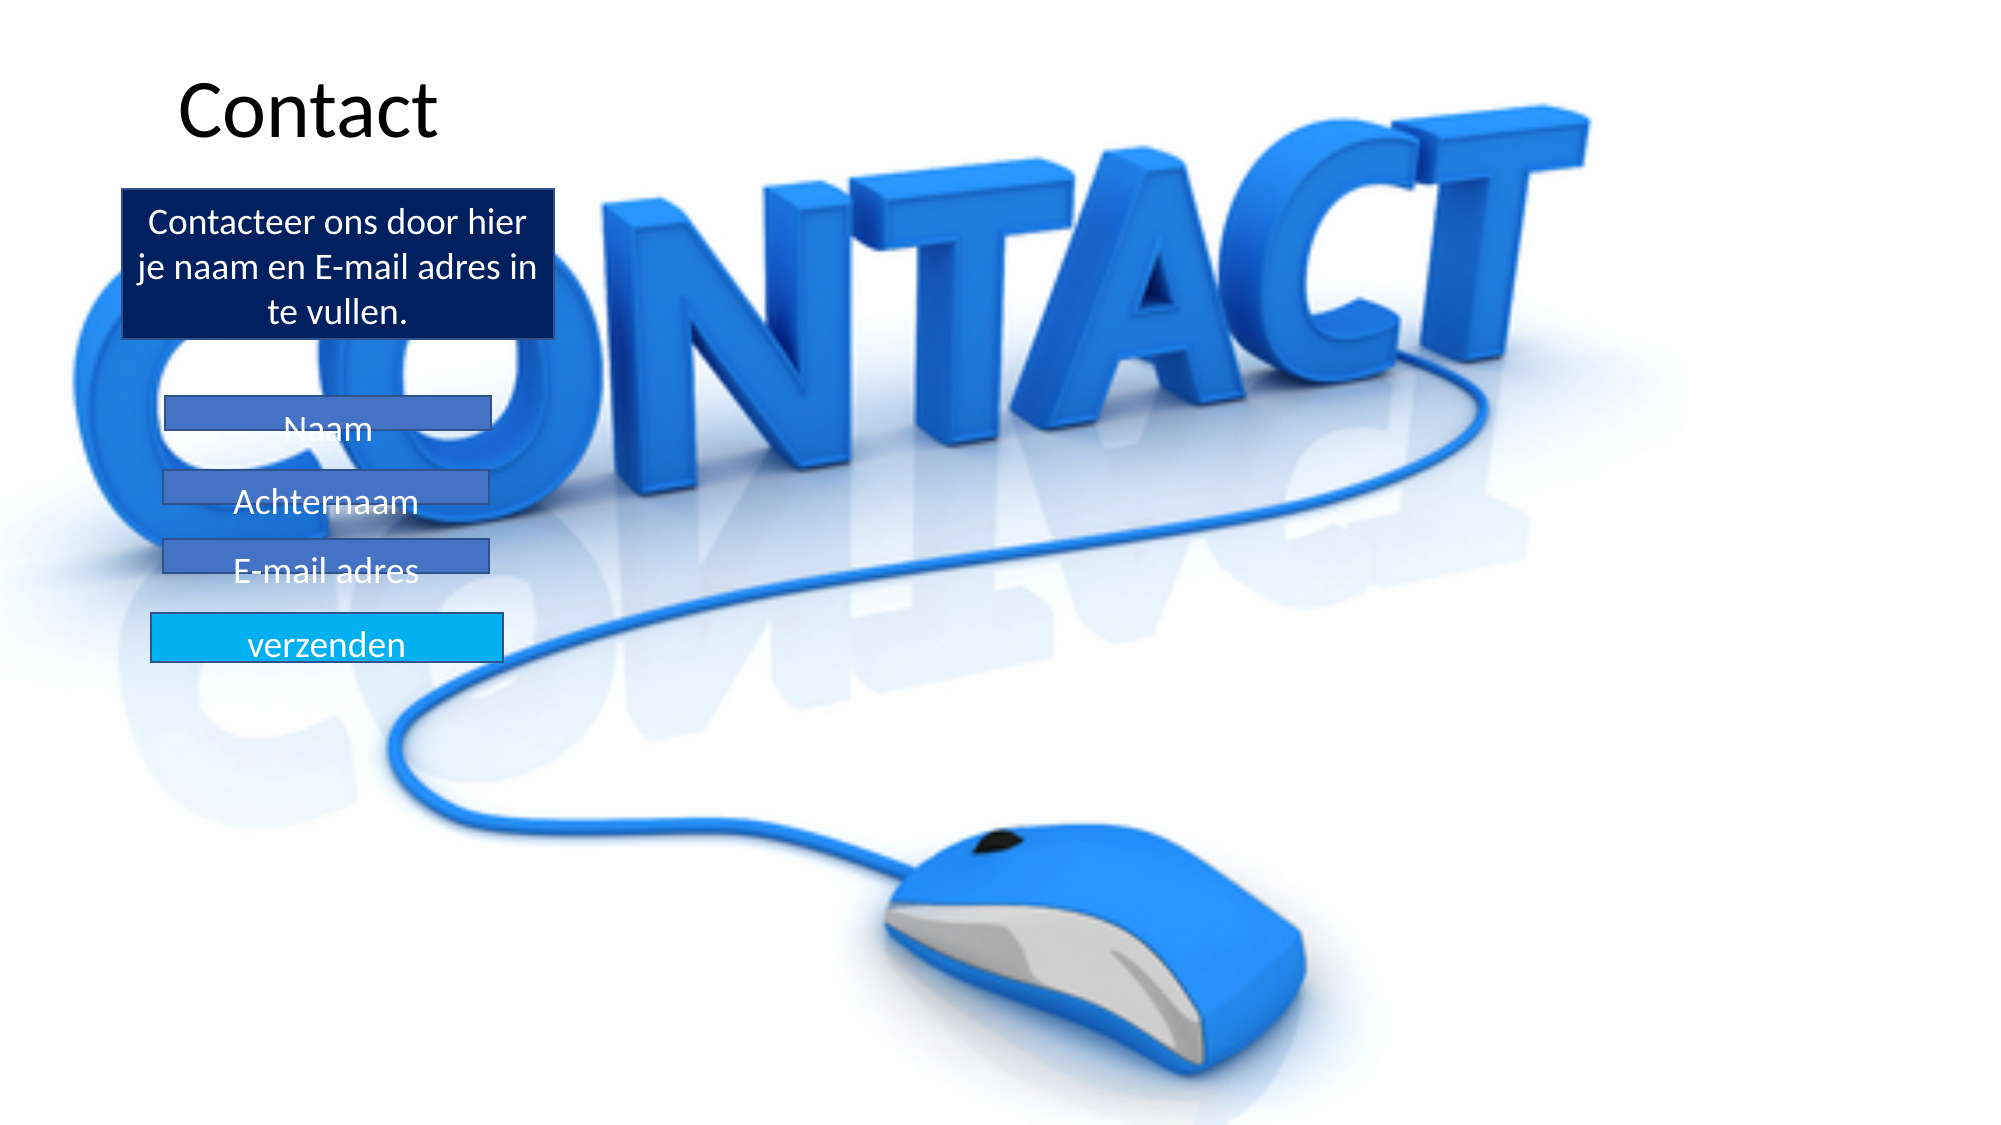

#
Contact
Contacteer ons door hier je naam en E-mail adres in te vullen.
Naam
Achternaam
E-mail adres
verzenden